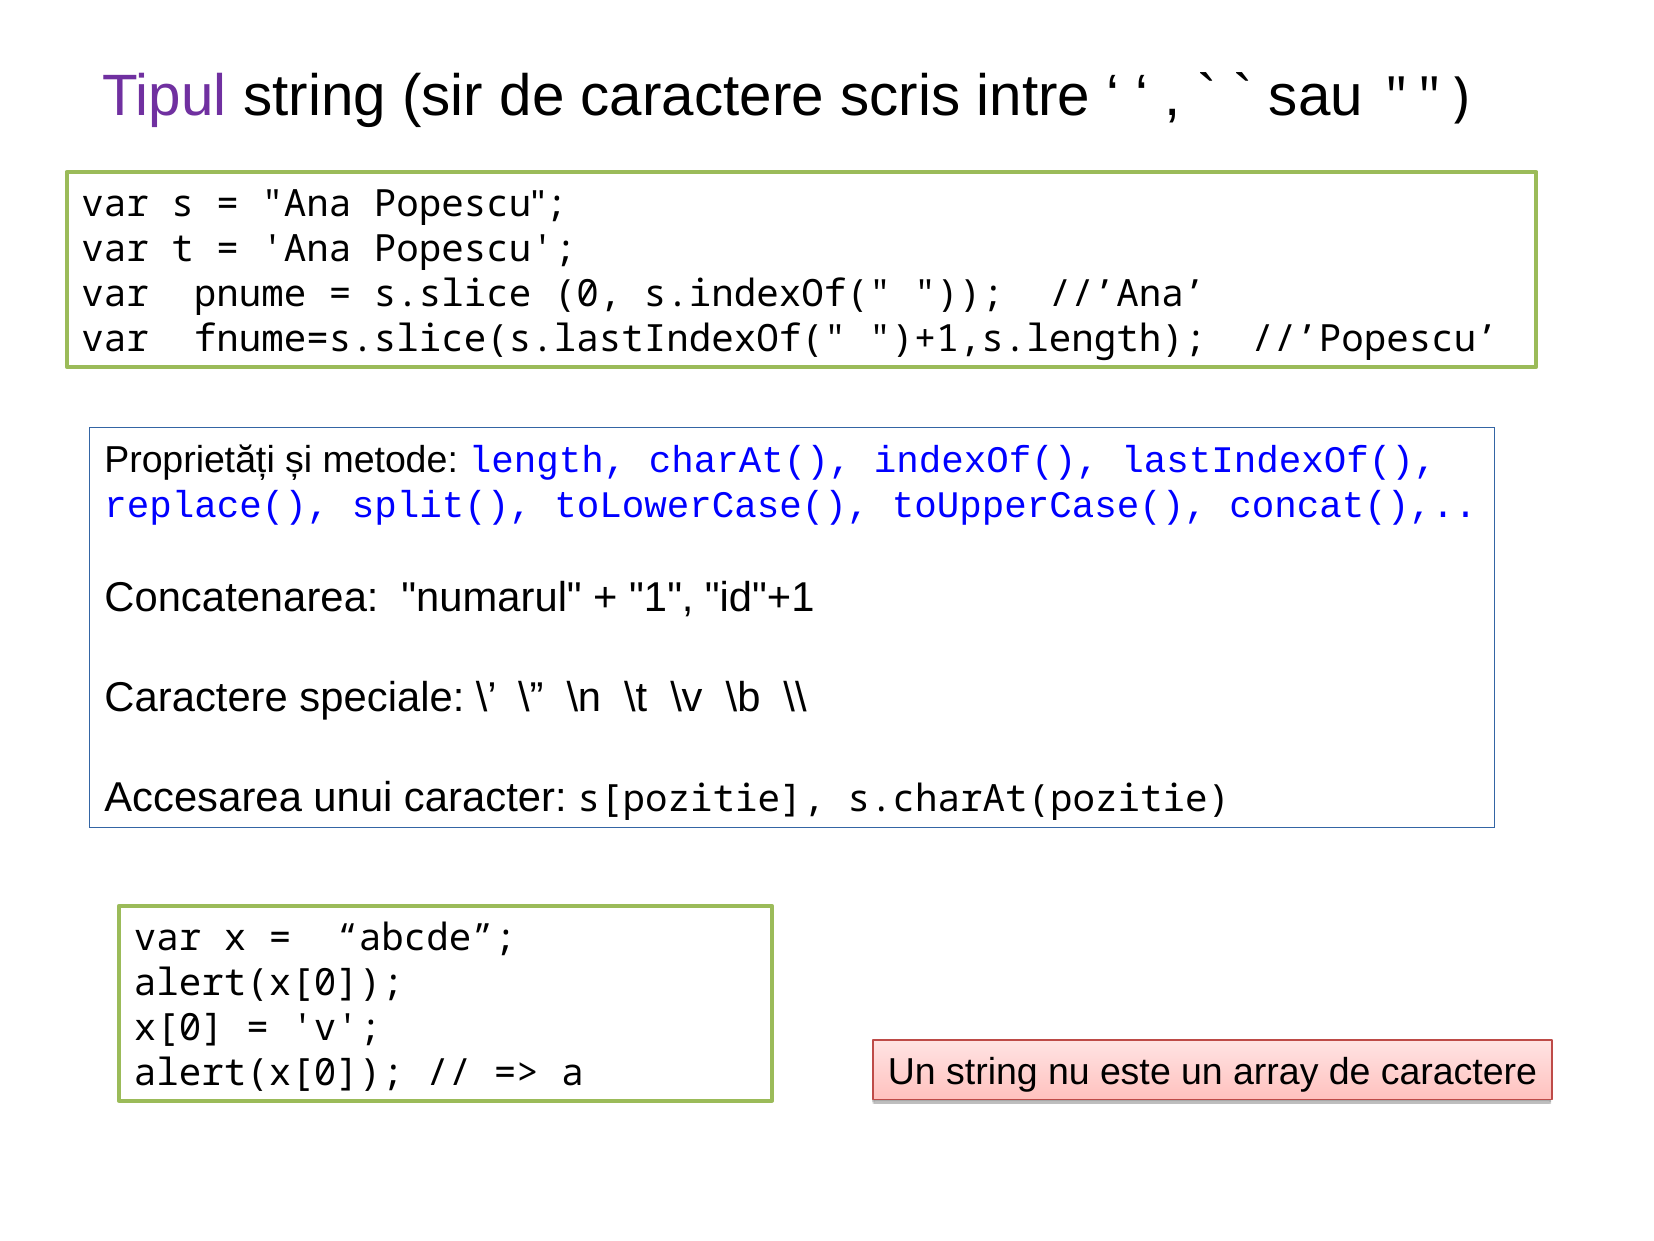

Tipul string (sir de caractere scris intre ‘ ‘ , ` ` sau "")
var s = "Ana Popescu";
var t = 'Ana Popescu';
var pnume = s.slice (0, s.indexOf(" ")); //’Ana’
var fnume=s.slice(s.lastIndexOf(" ")+1,s.length); //’Popescu’
Proprietăți și metode: length, charAt(), indexOf(), lastIndexOf(), replace(), split(), toLowerCase(), toUpperCase(), concat(),..
Concatenarea: "numarul" + "1", "id"+1
Caractere speciale: \’ \” \n \t \v \b \\
Accesarea unui caracter: s[pozitie], s.charAt(pozitie)
var x = “abcde”;
alert(x[0]);
x[0] = 'v';
alert(x[0]); // => a
Un string nu este un array de caractere